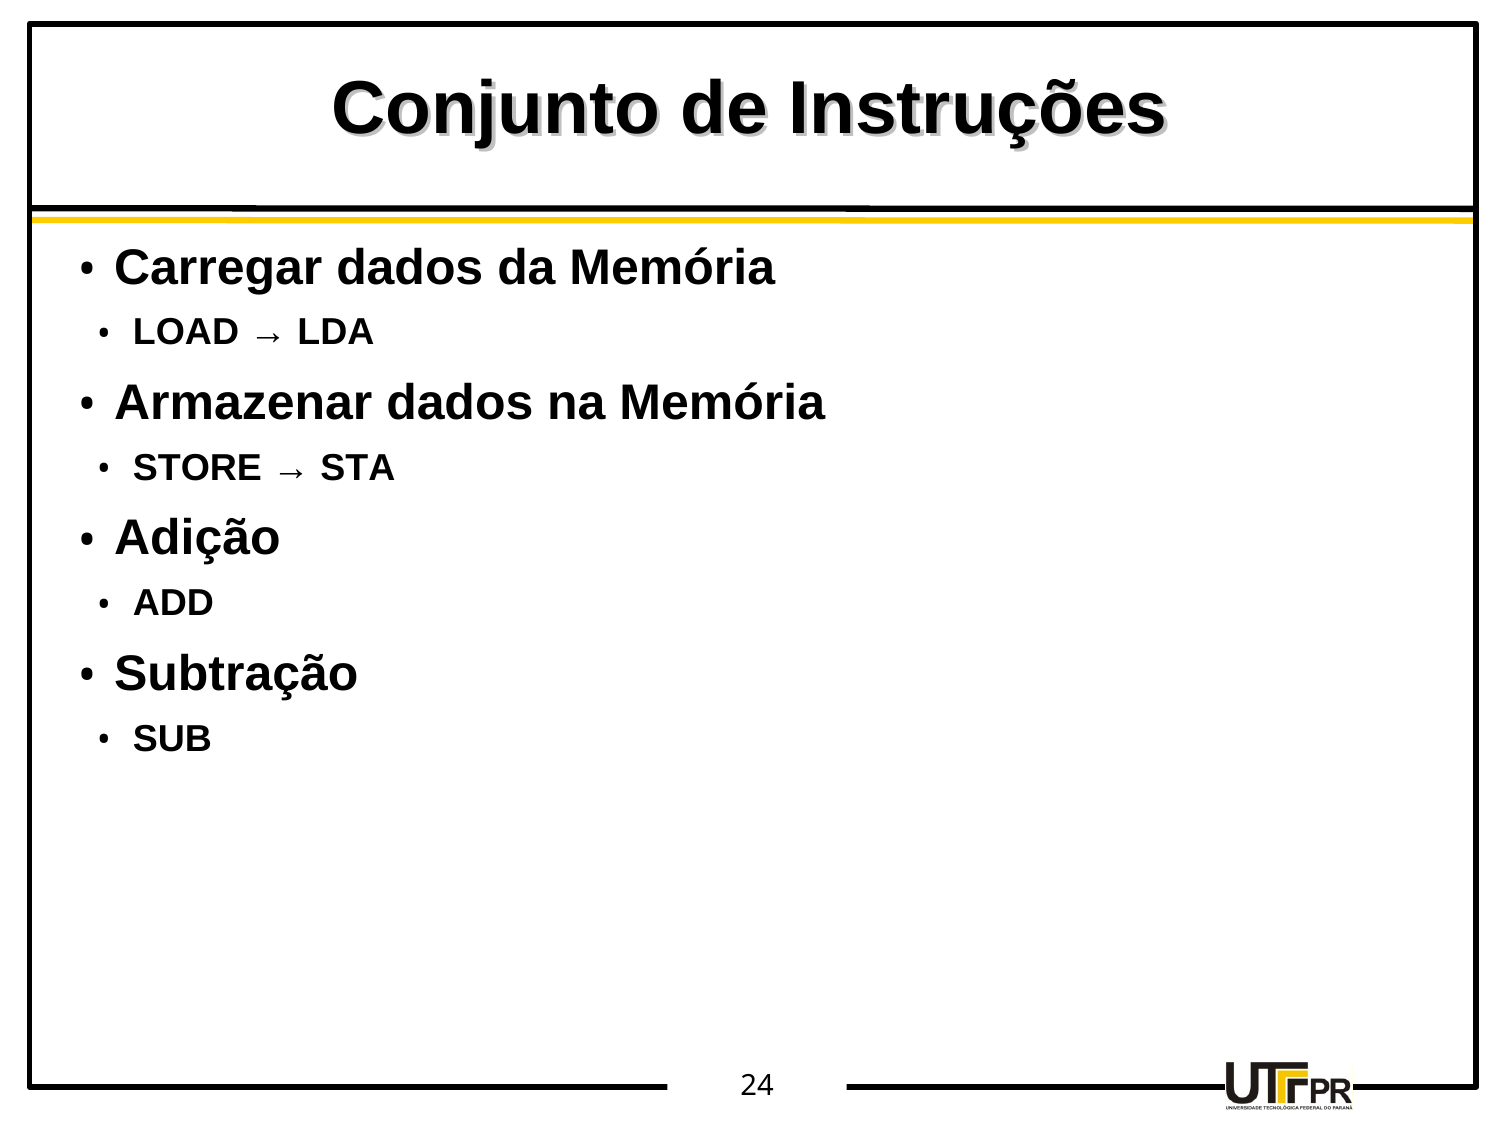

Conjunto de Instruções
# Carregar dados da Memória
LOAD → LDA
Armazenar dados na Memória
STORE → STA
Adição
ADD
Subtração
SUB